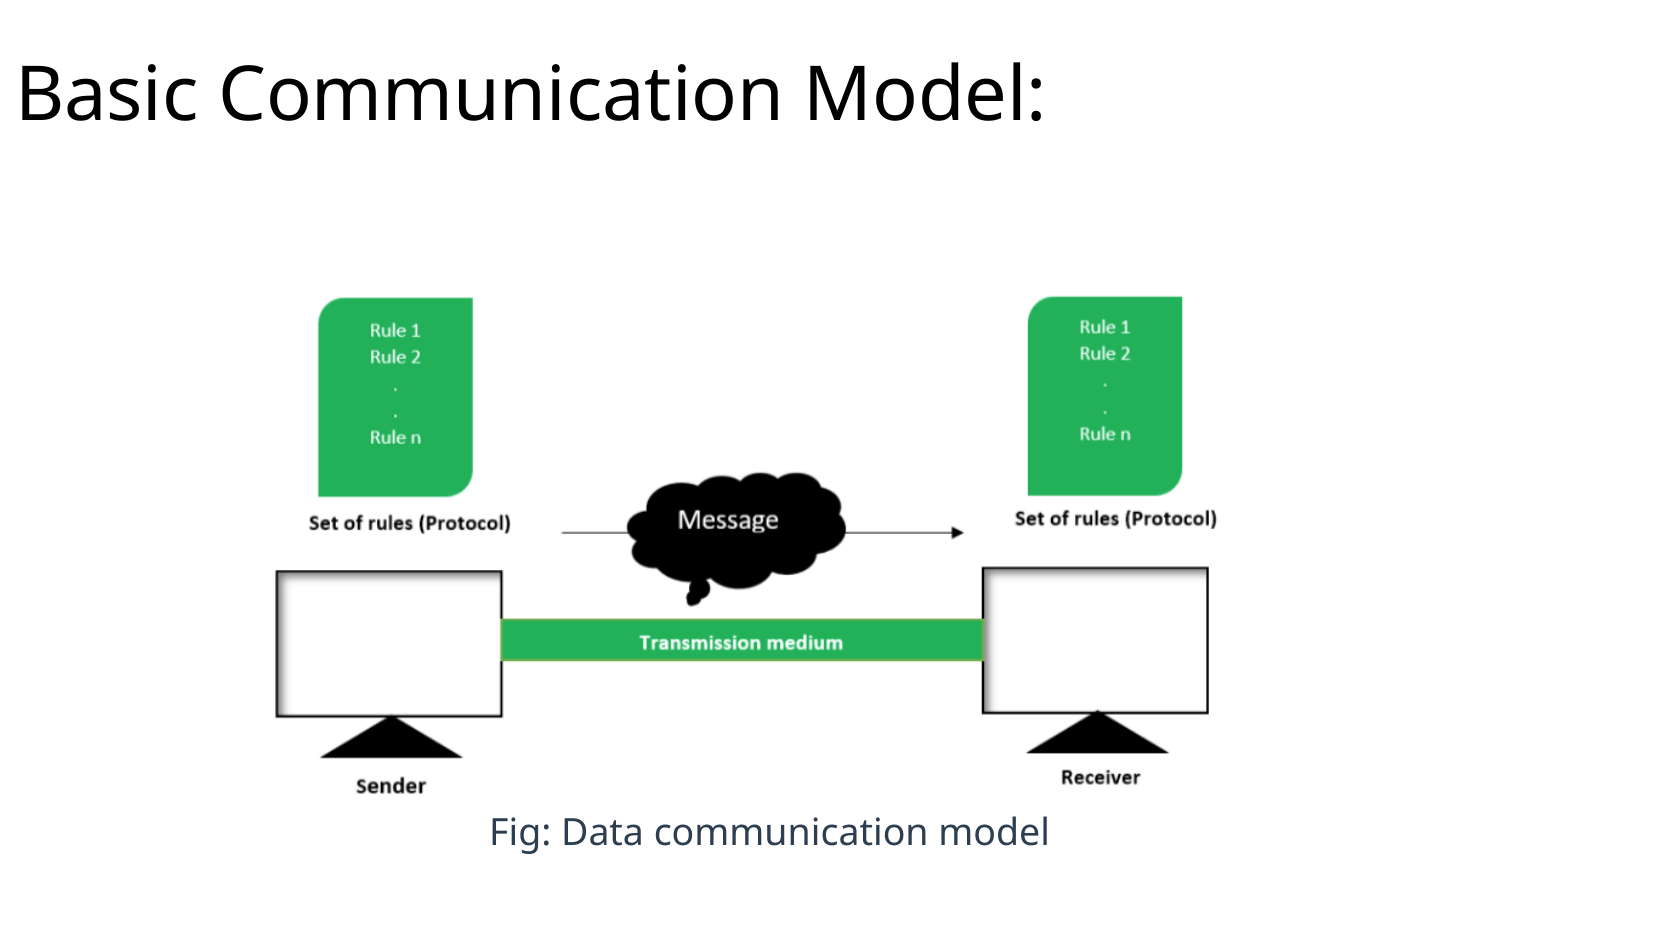

# Basic Communication Model:
Fig: Data communication model